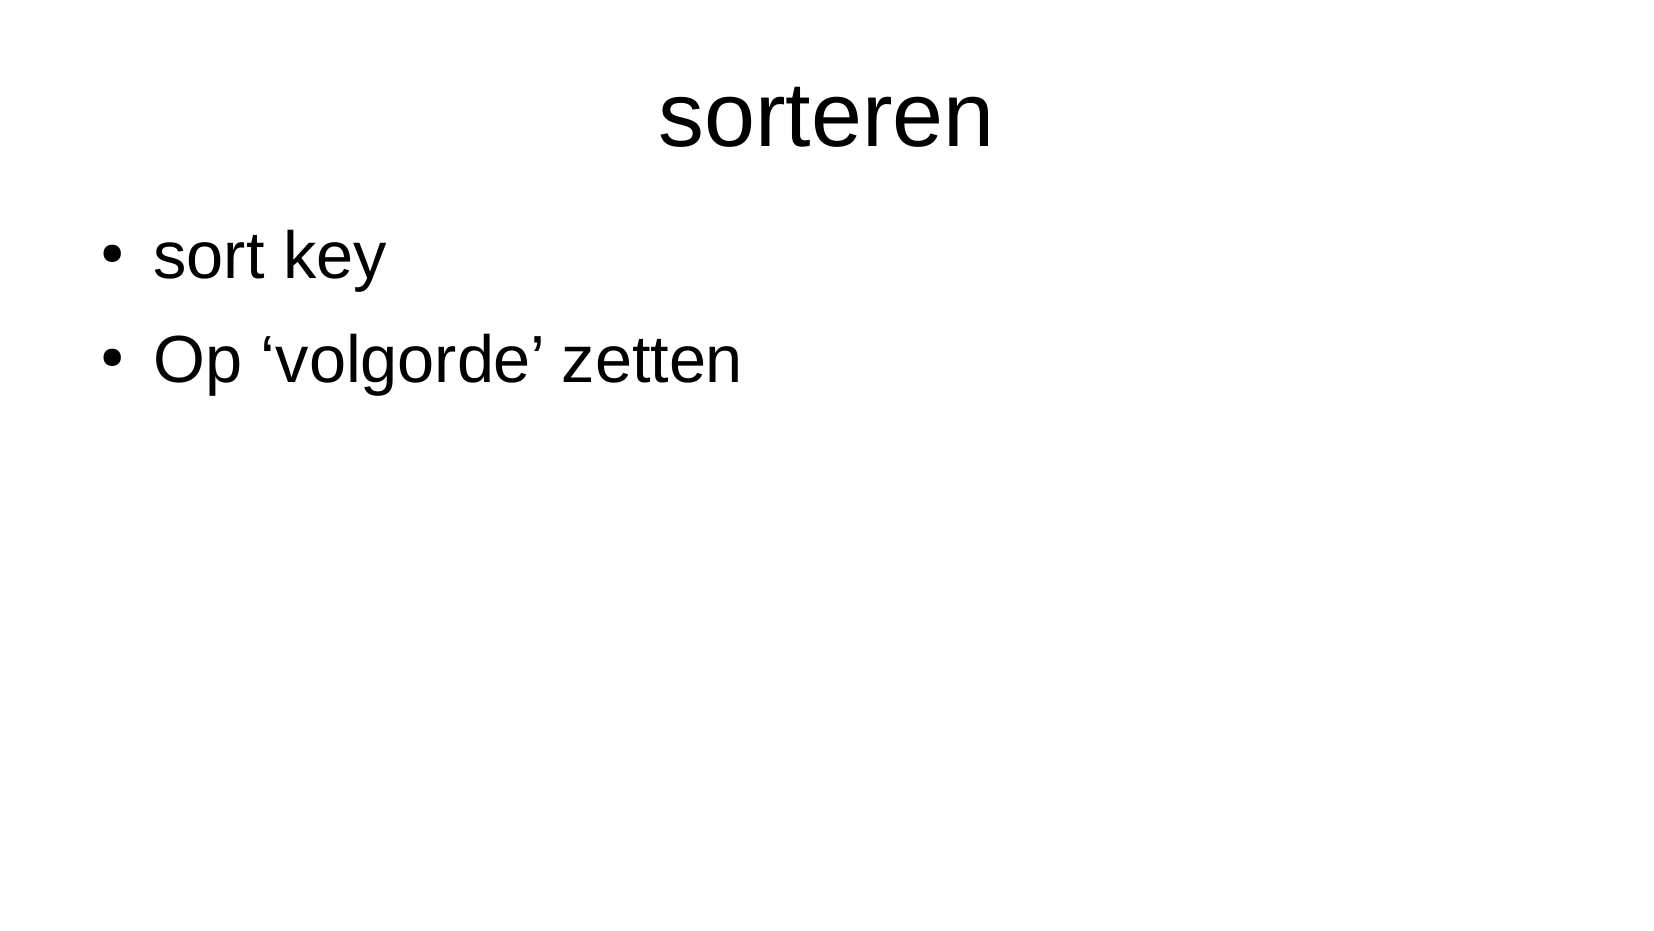

# sorteren
sort key
Op ‘volgorde’ zetten